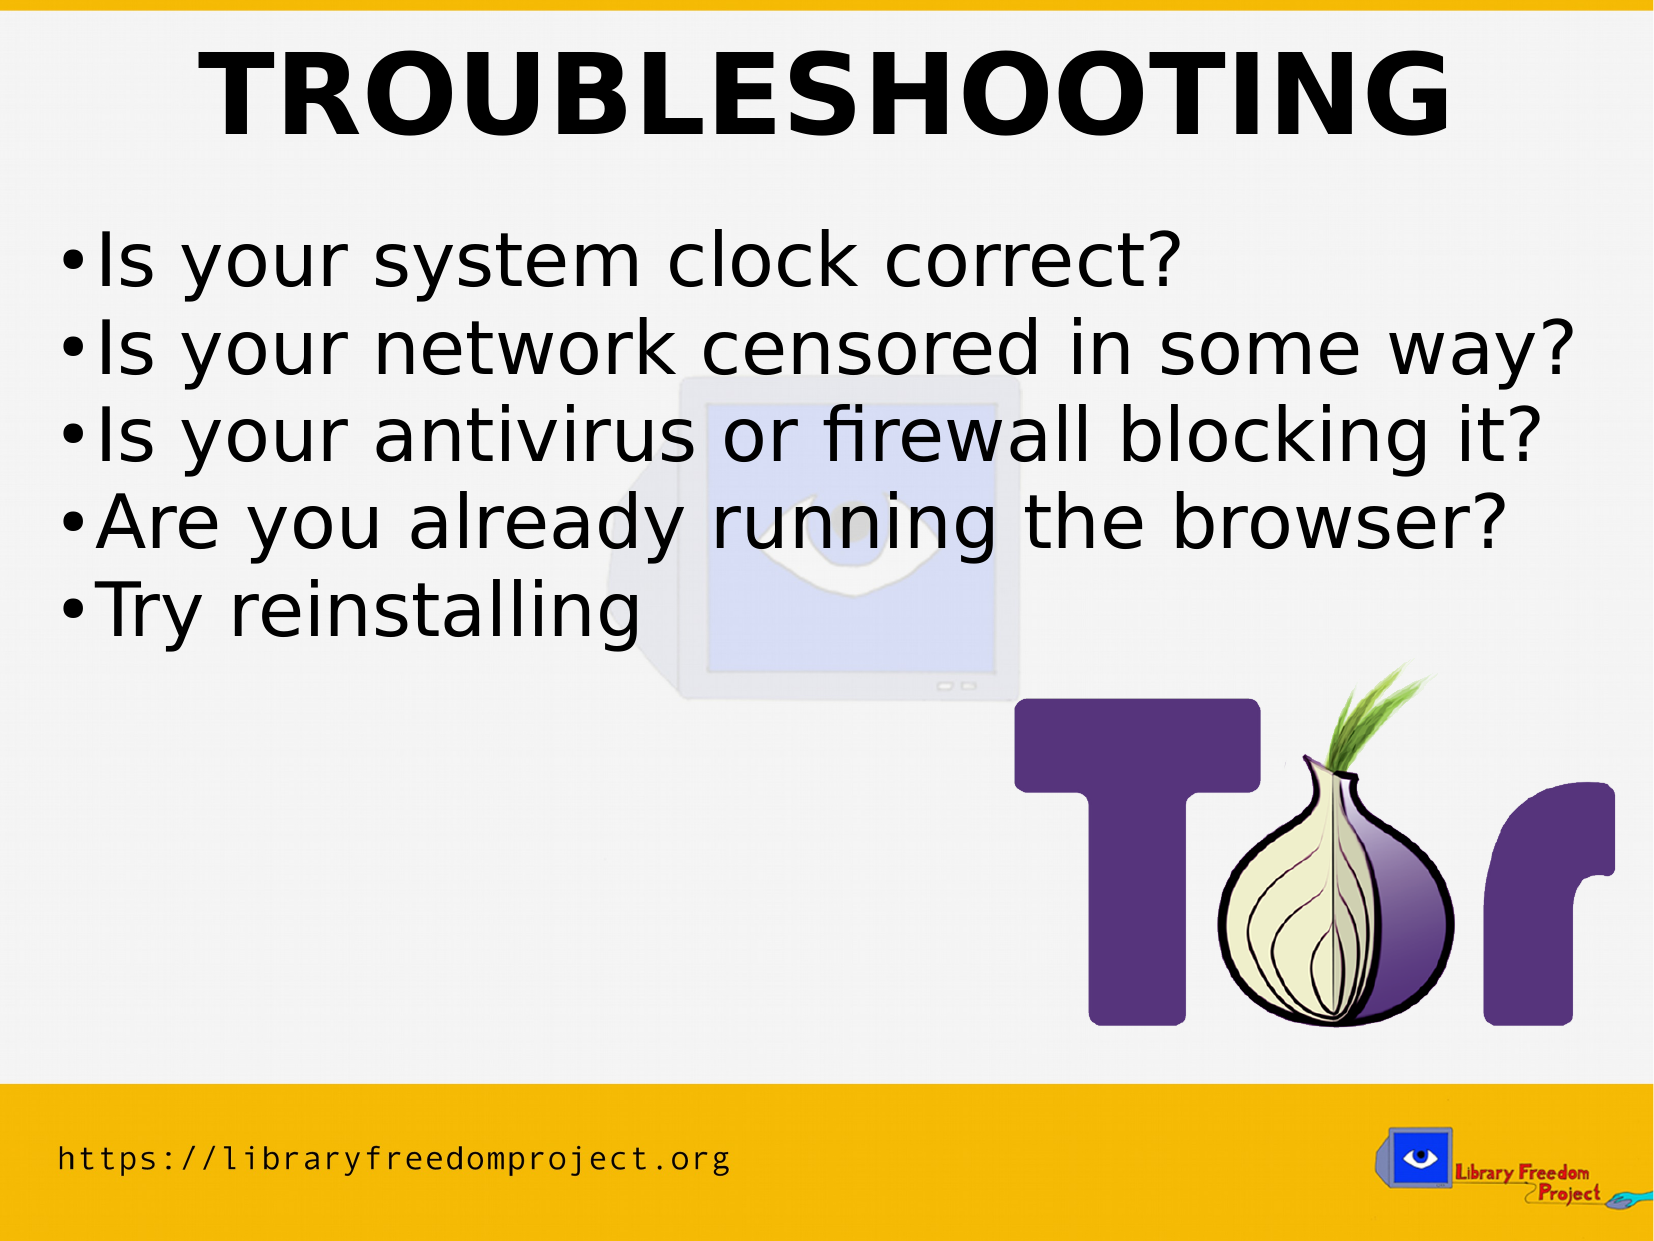

TROUBLESHOOTING
Is your system clock correct?
Is your network censored in some way?
Is your antivirus or firewall blocking it?
Are you already running the browser?
Try reinstalling